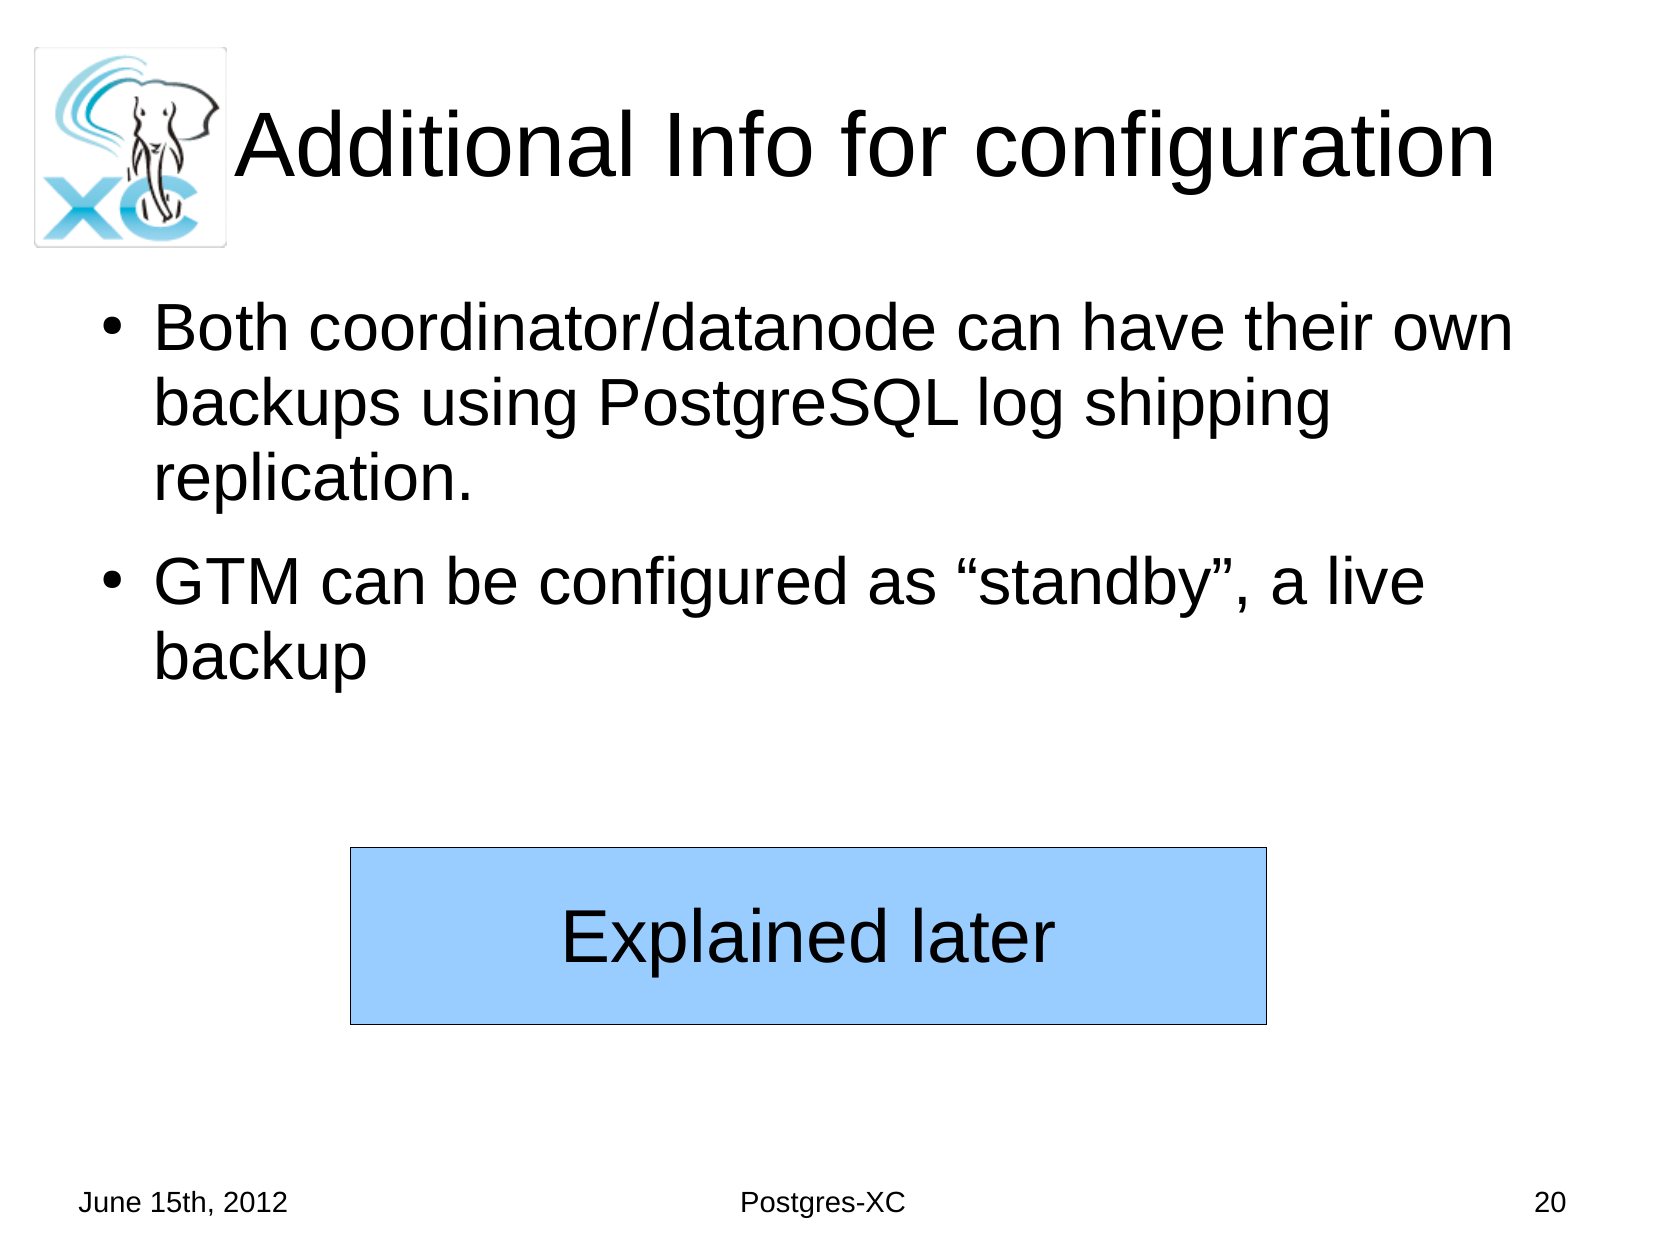

# Additional Info for configuration
Both coordinator/datanode can have their own backups using PostgreSQL log shipping replication.
GTM can be configured as “standby”, a live backup
Explained later
20